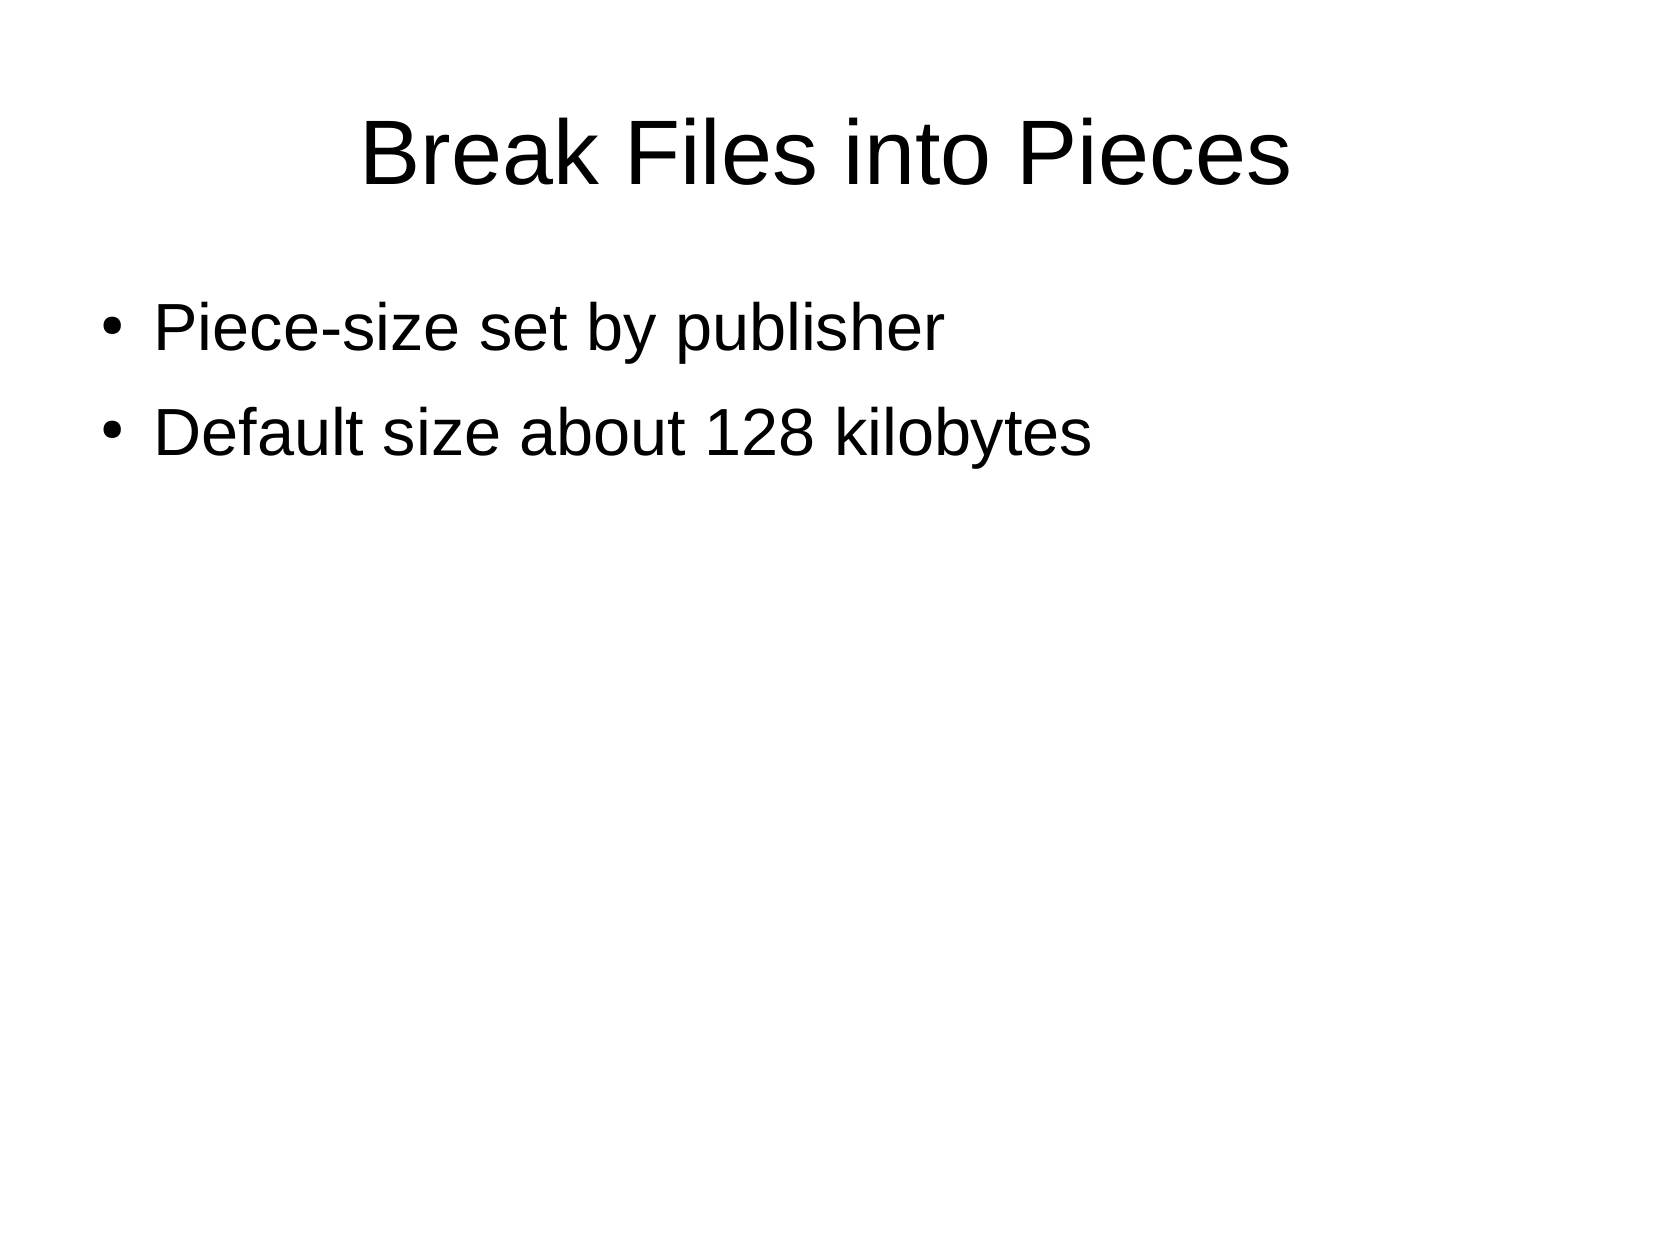

# Break Files into Pieces
Piece-size set by publisher
Default size about 128 kilobytes